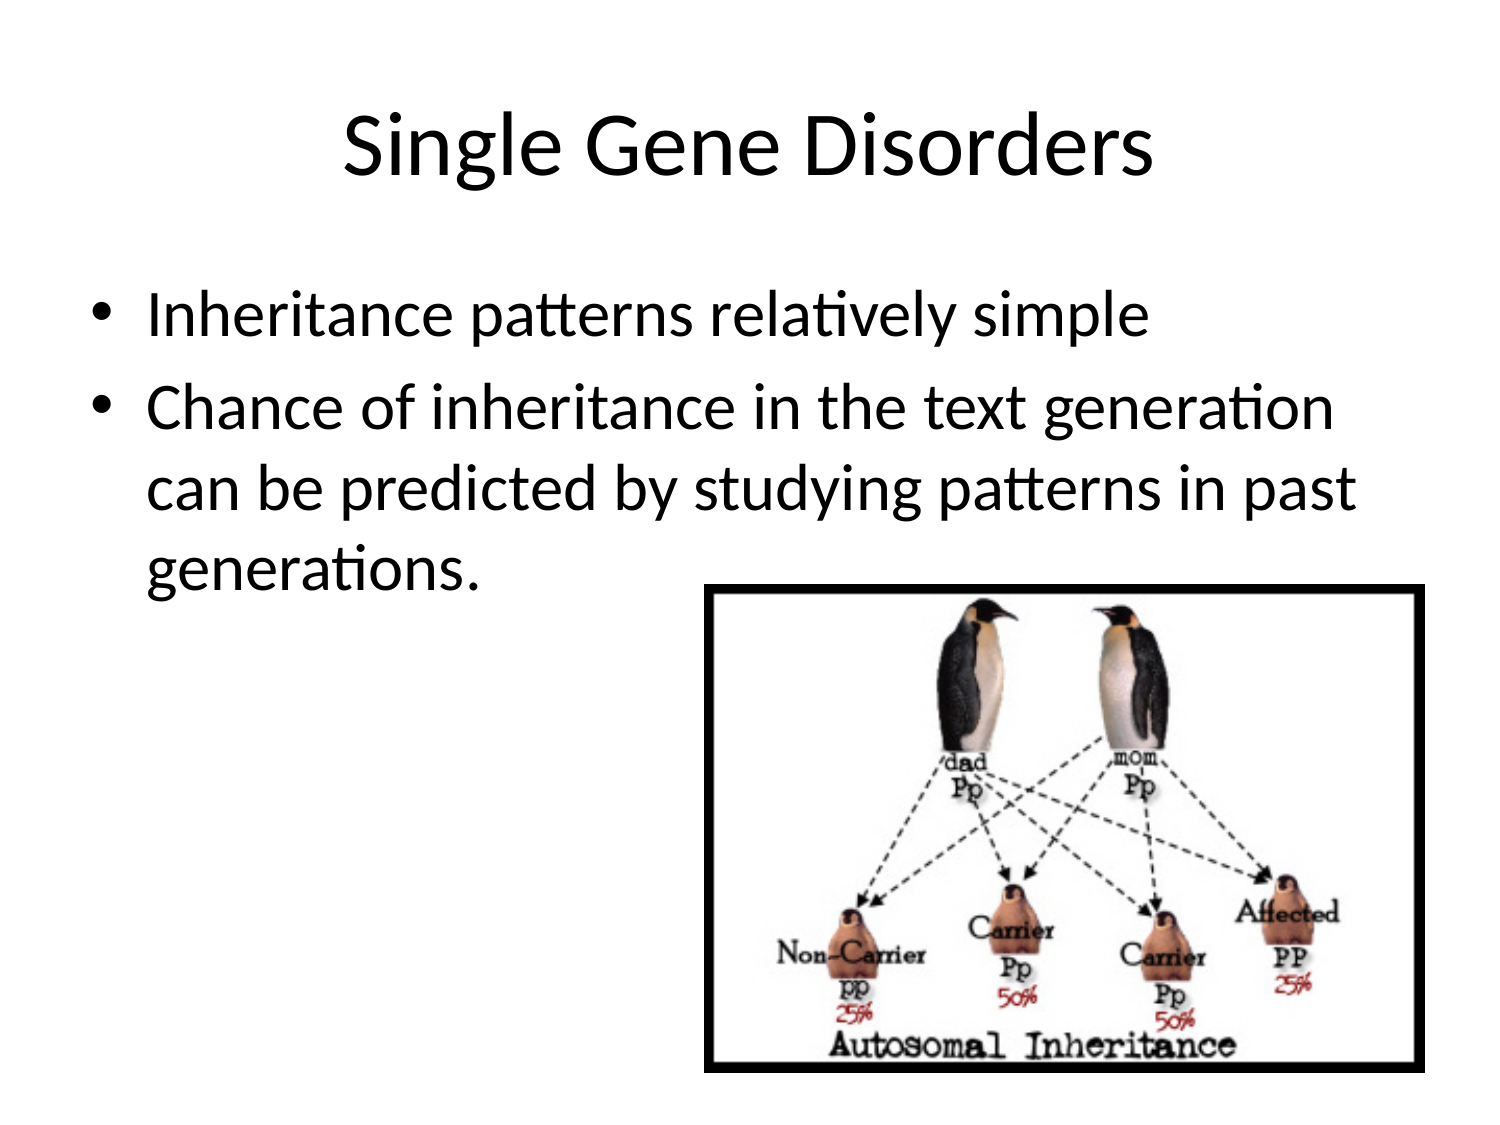

# Single Gene Disorders
Inheritance patterns relatively simple
Chance of inheritance in the text generation can be predicted by studying patterns in past generations.